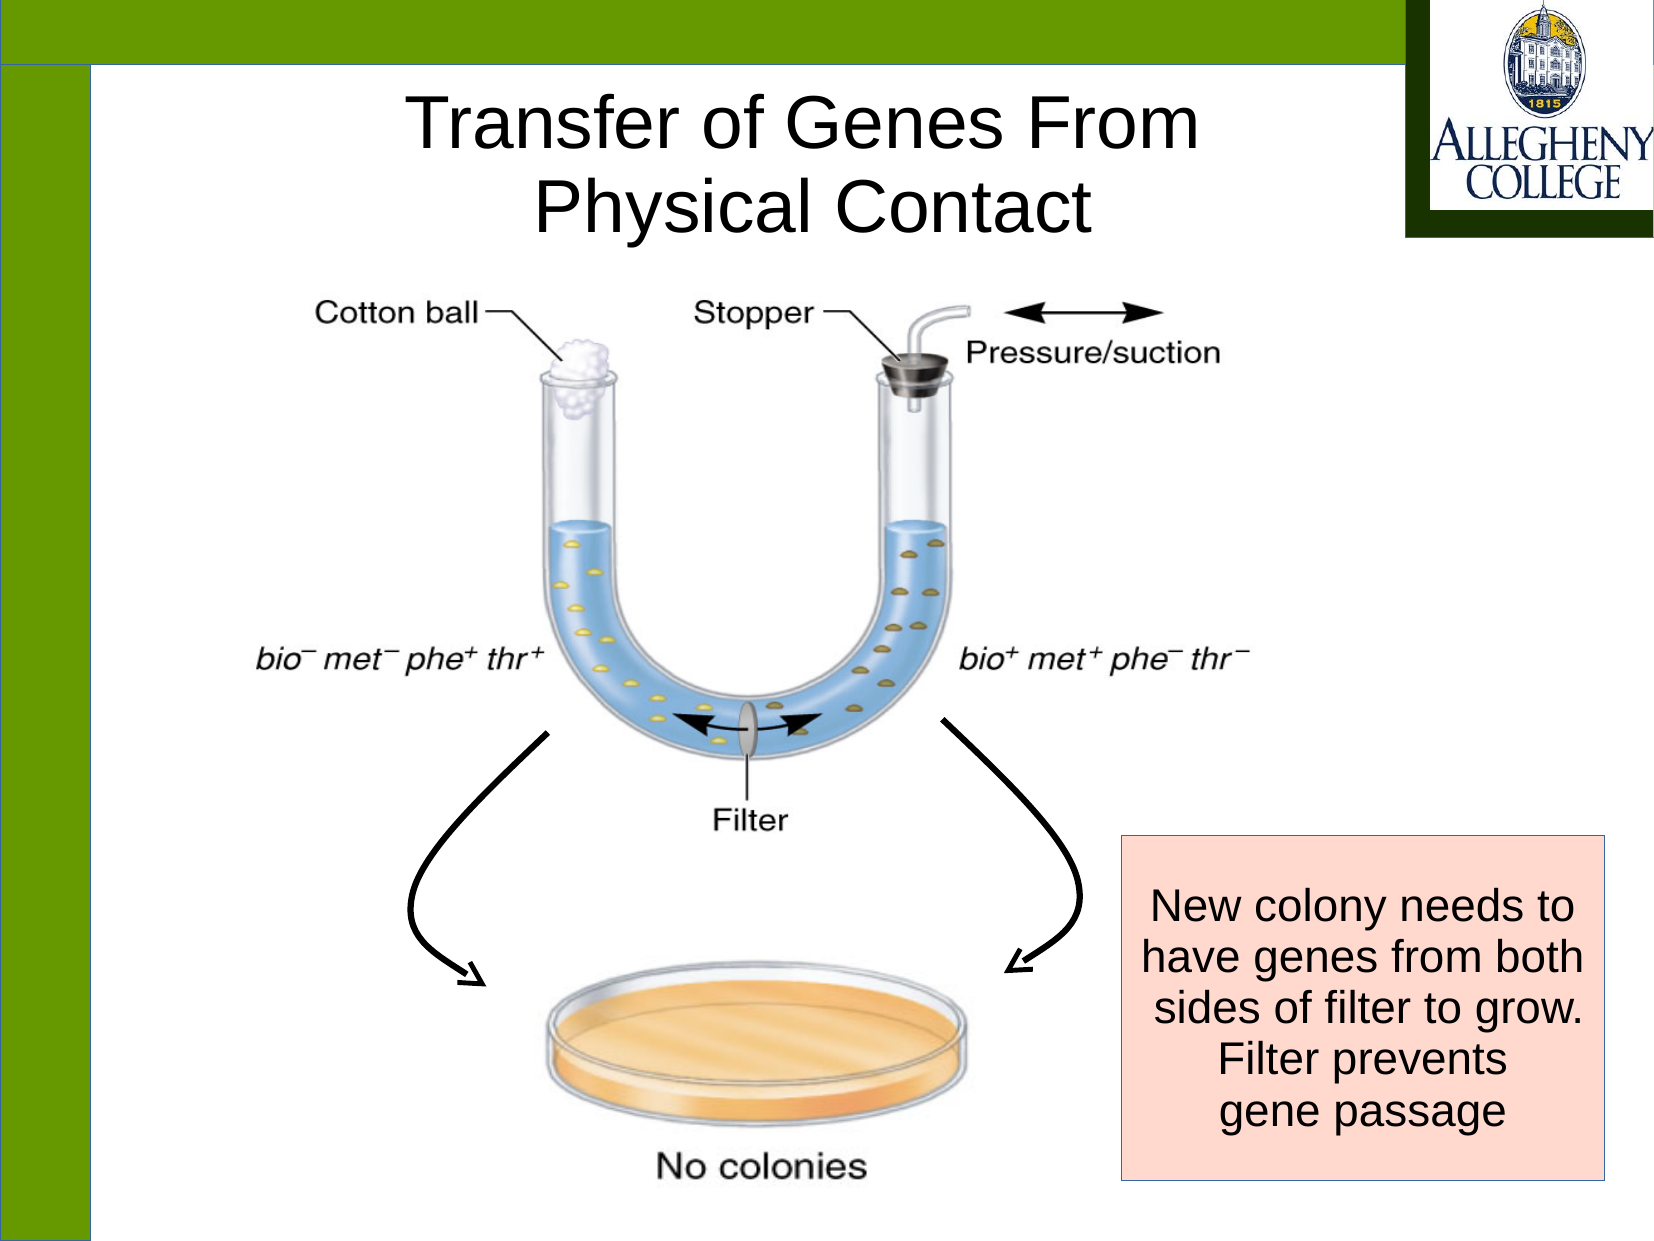

# Transfer of Genes From Physical Contact
New colony needs to
have genes from both
 sides of filter to grow.
 Filter prevents
gene passage